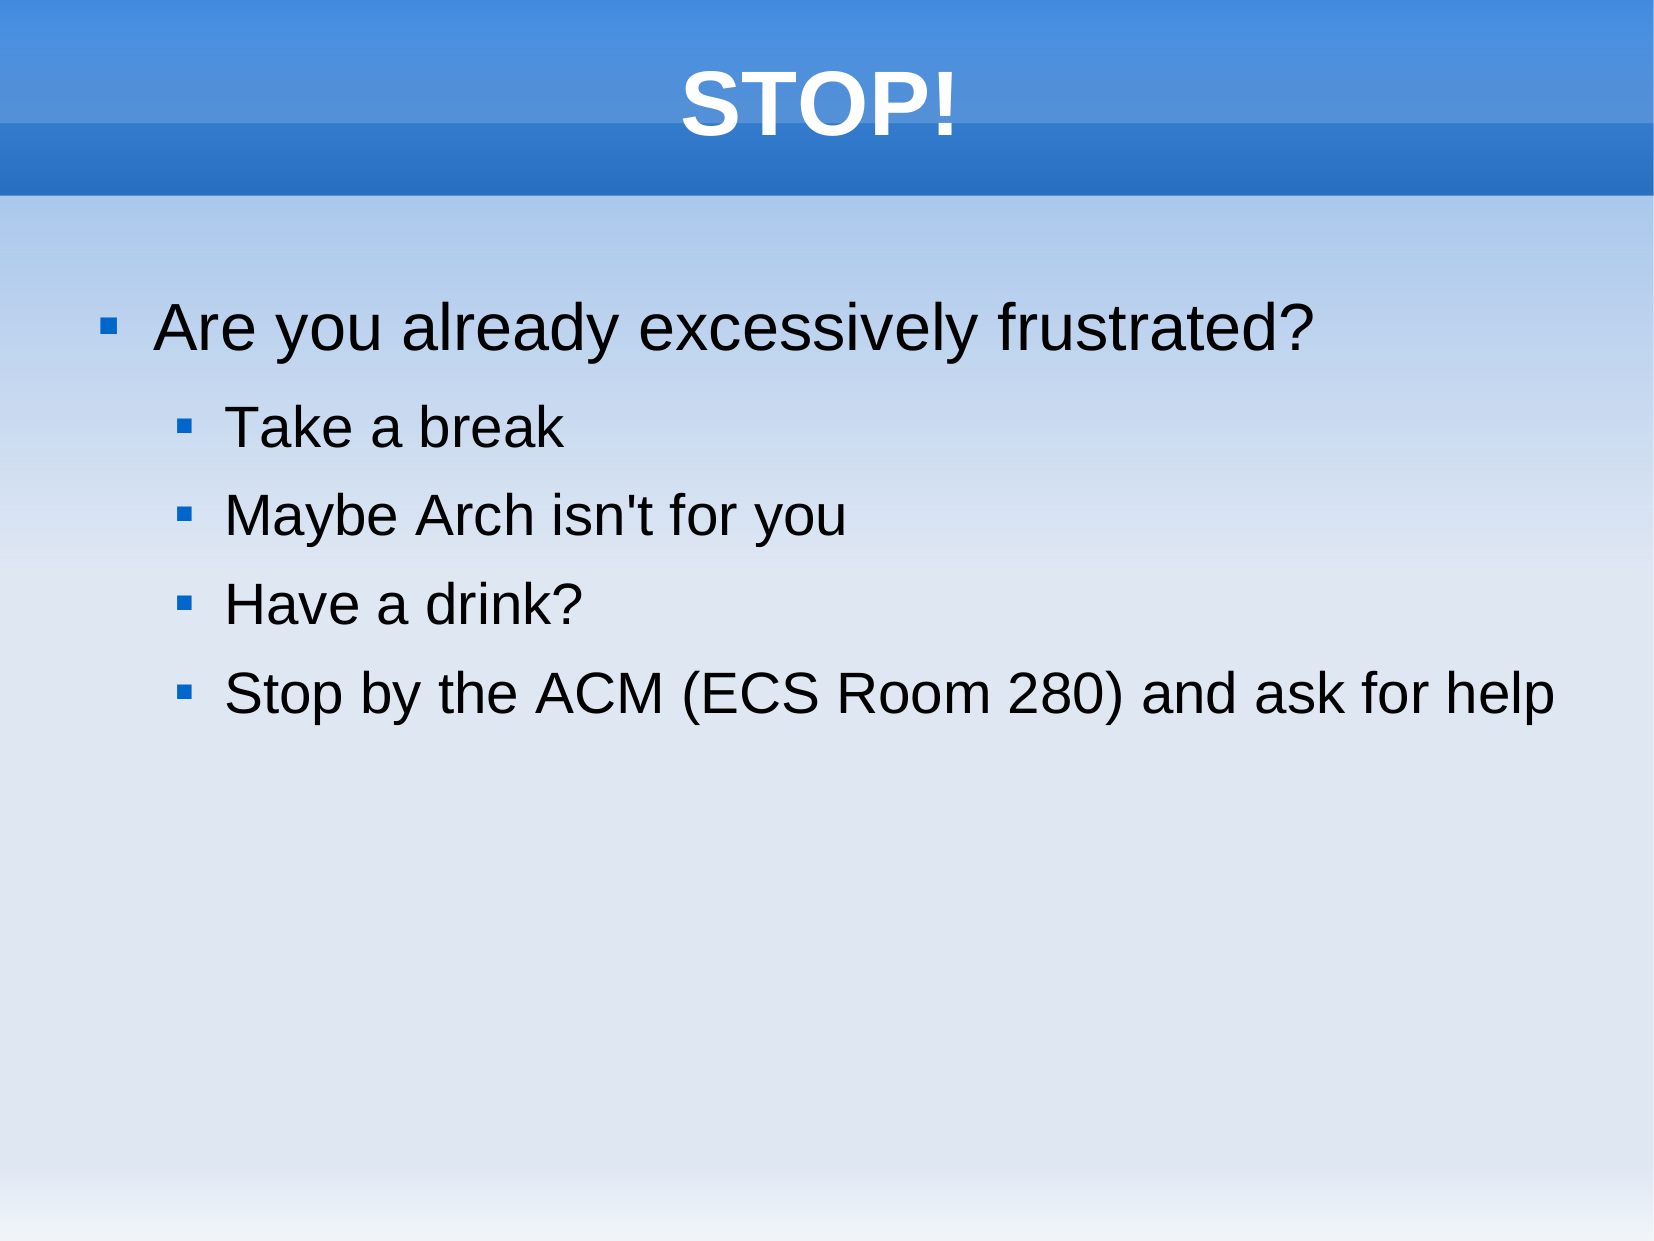

# STOP!
Are you already excessively frustrated?
Take a break
Maybe Arch isn't for you
Have a drink?
Stop by the ACM (ECS Room 280) and ask for help